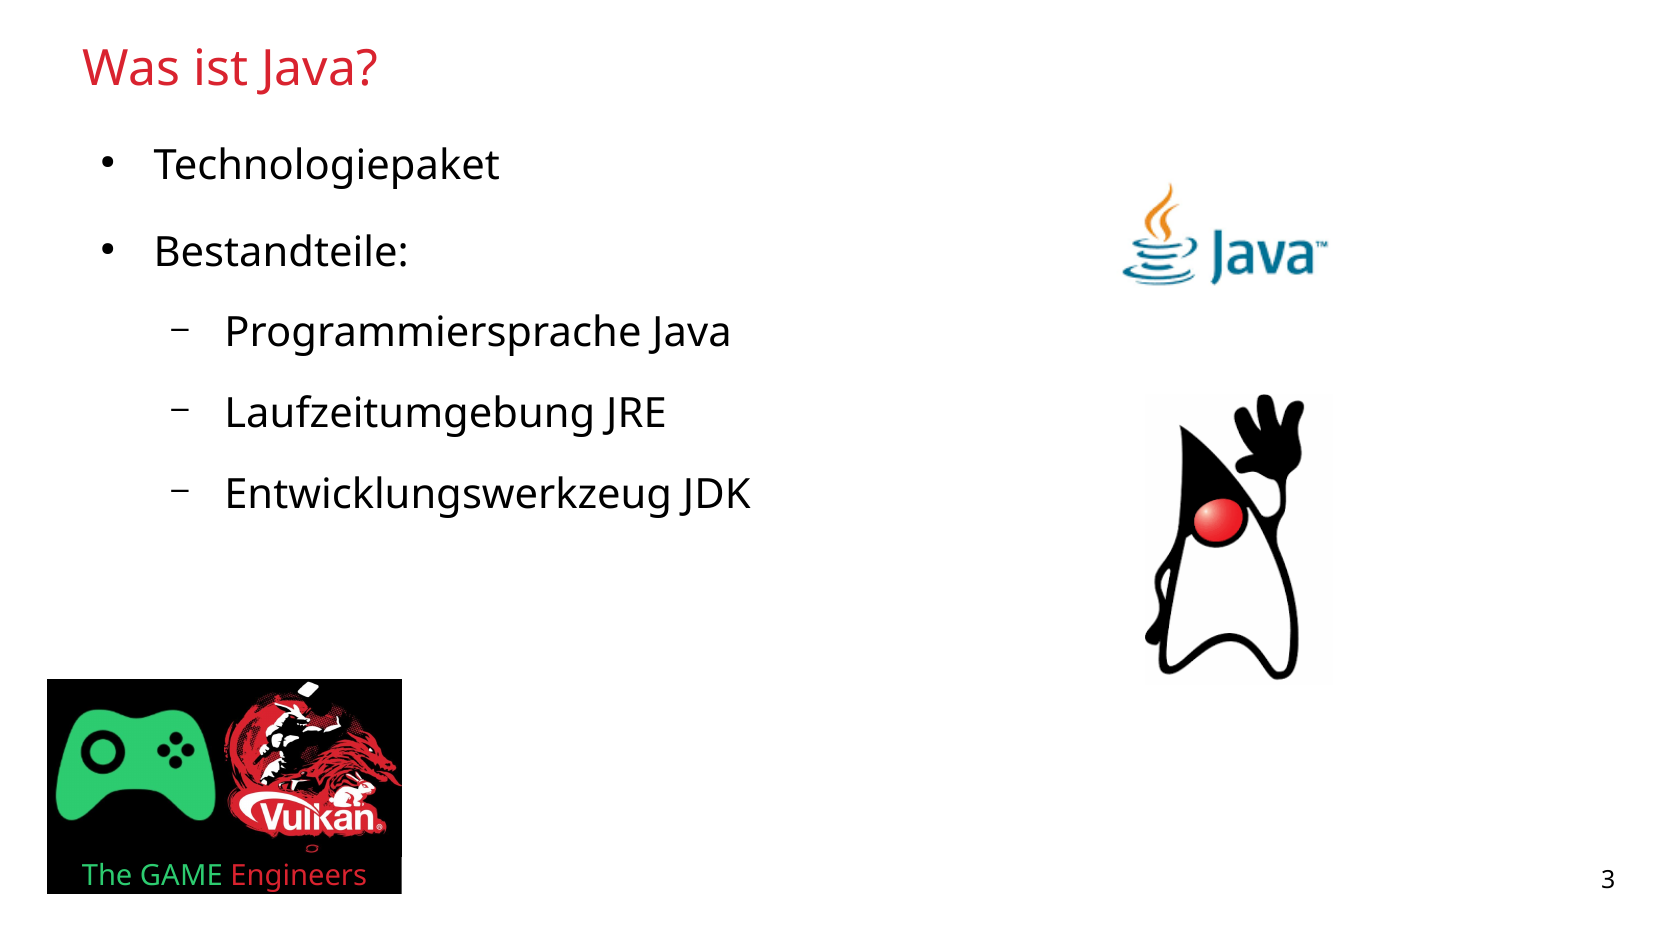

# Was ist Java?
Technologiepaket
Bestandteile:
Programmiersprache Java
Laufzeitumgebung JRE
Entwicklungswerkzeug JDK